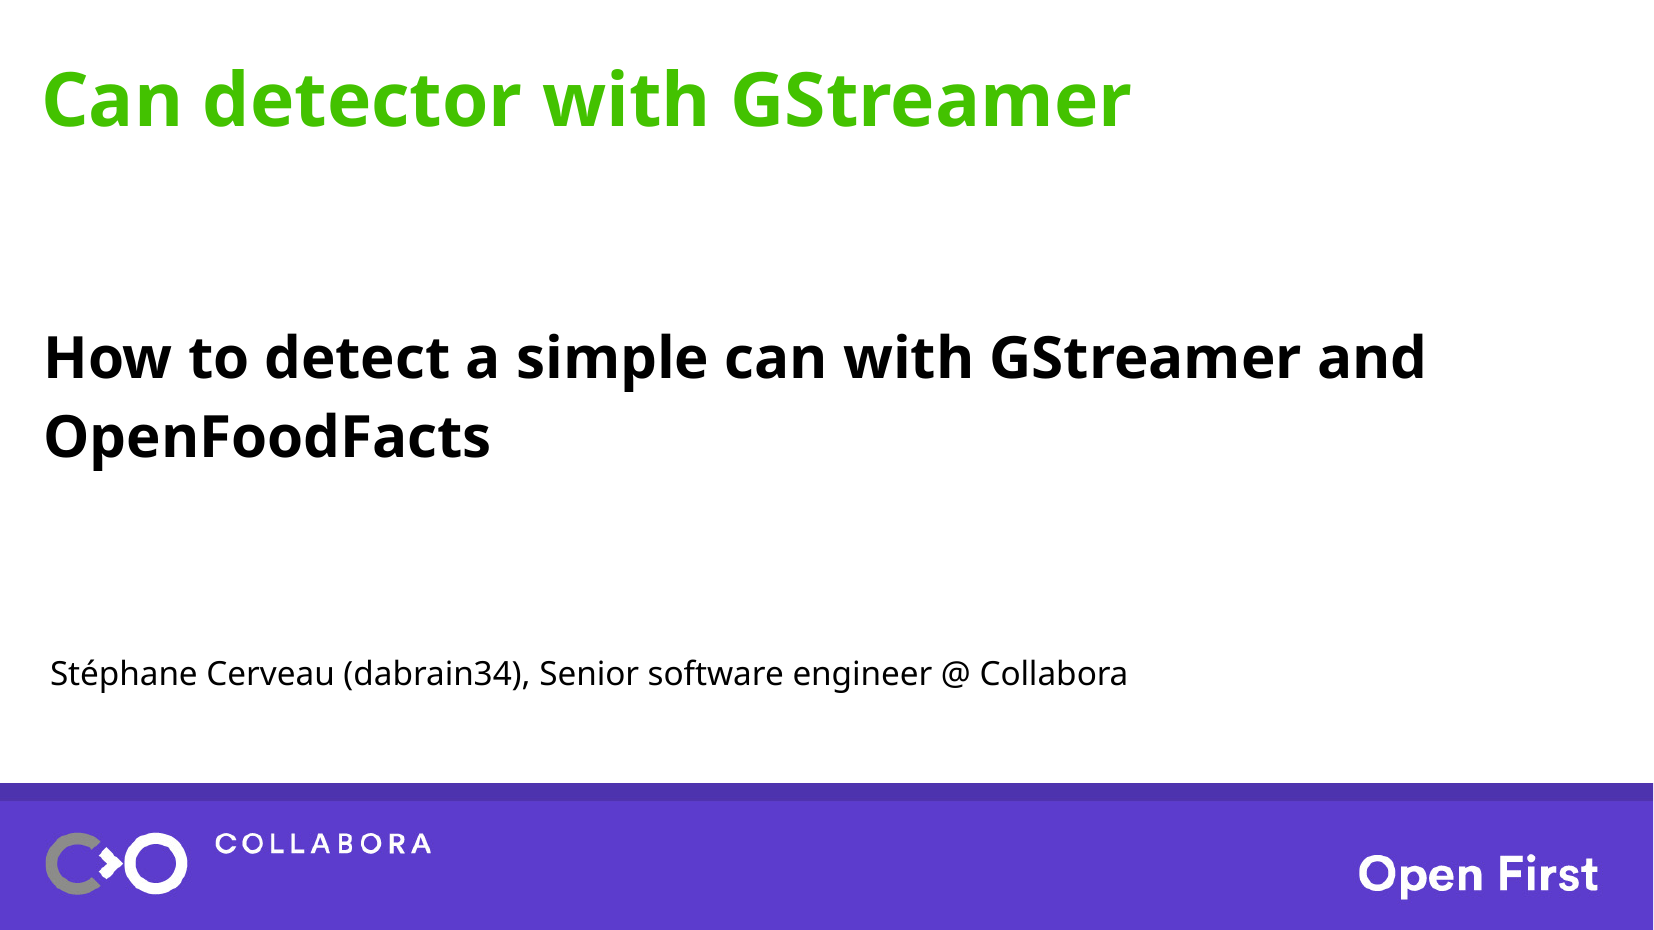

# Can detector with GStreamer
How to detect a simple can with GStreamer and OpenFoodFacts
Stéphane Cerveau (dabrain34), Senior software engineer @ Collabora